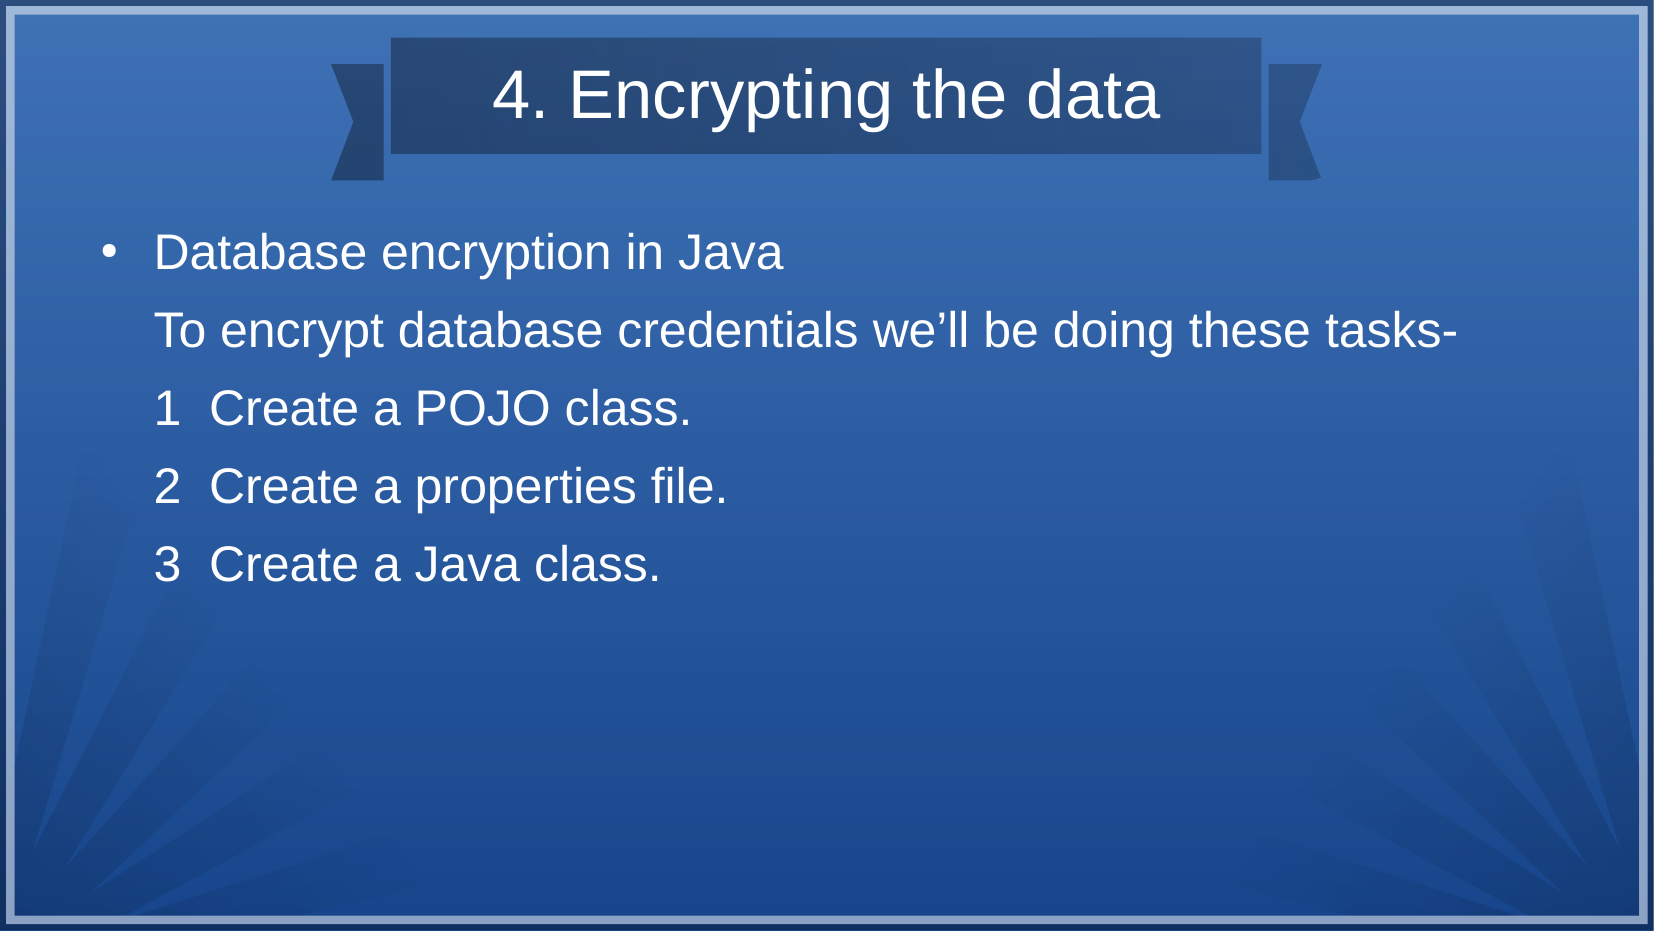

# 4. Encrypting the data
Database encryption in Java
To encrypt database credentials we’ll be doing these tasks-
1 Create a POJO class.
2 Create a properties file.
3 Create a Java class.